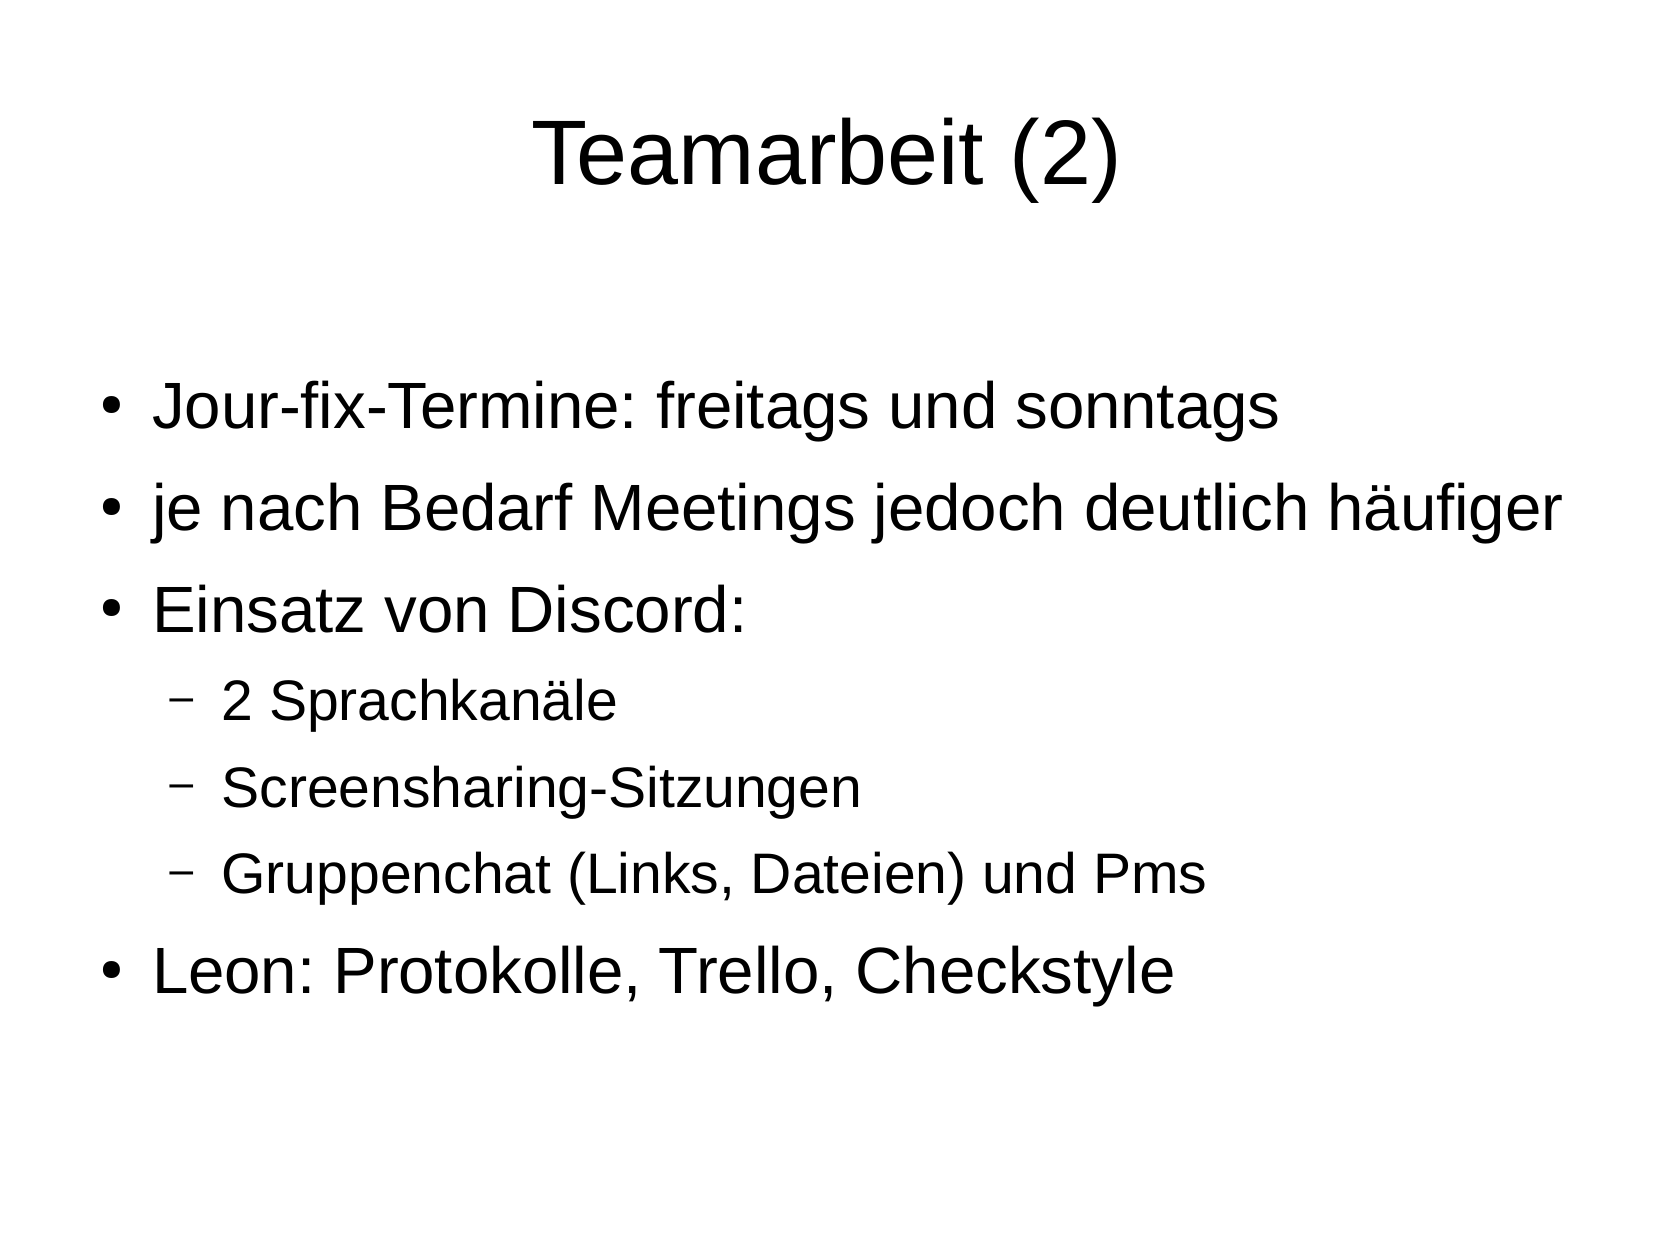

# Teamarbeit (2)
Jour-fix-Termine: freitags und sonntags
je nach Bedarf Meetings jedoch deutlich häufiger
Einsatz von Discord:
2 Sprachkanäle
Screensharing-Sitzungen
Gruppenchat (Links, Dateien) und Pms
Leon: Protokolle, Trello, Checkstyle